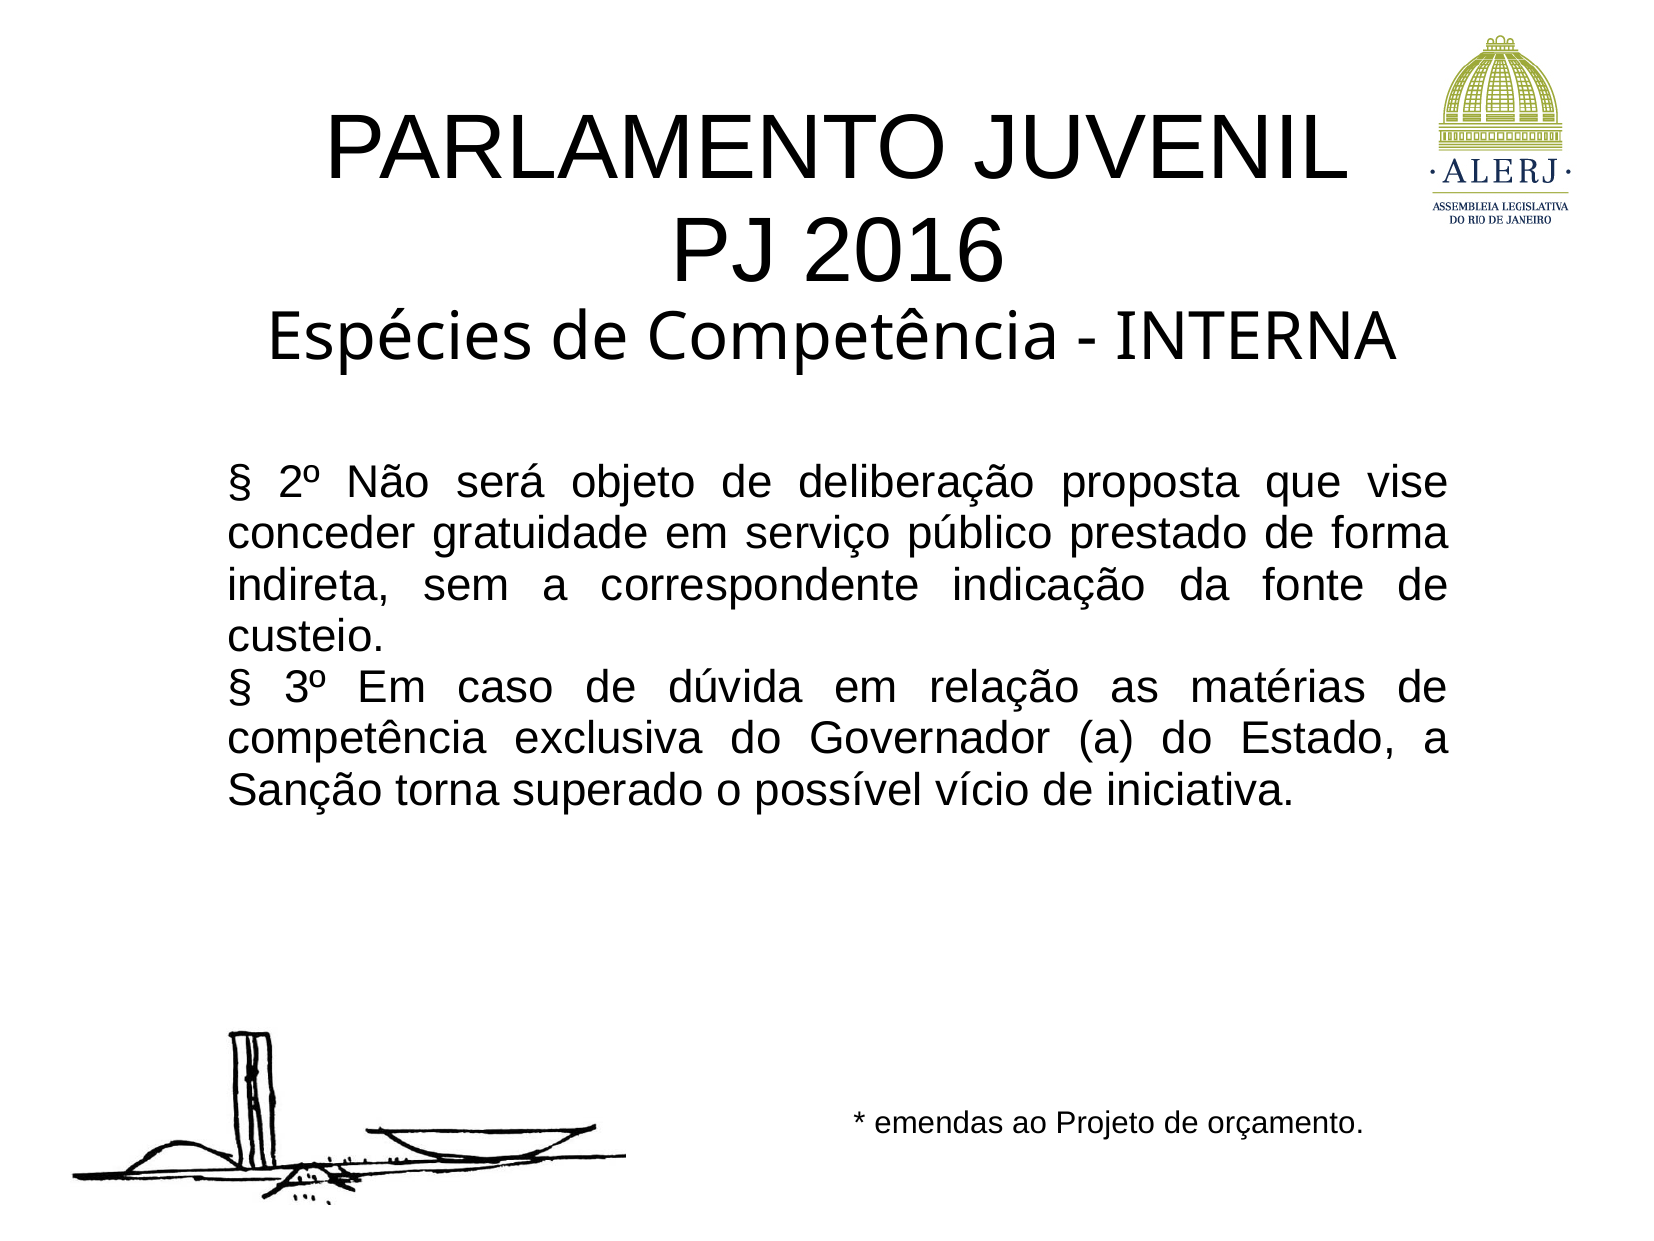

# PARLAMENTO JUVENIL PJ 2016
Espécies de Competência - INTERNA
§ 2º Não será objeto de deliberação proposta que vise conceder gratuidade em serviço público prestado de forma indireta, sem a correspondente indicação da fonte de custeio.
§ 3º Em caso de dúvida em relação as matérias de competência exclusiva do Governador (a) do Estado, a Sanção torna superado o possível vício de iniciativa.
* emendas ao Projeto de orçamento.